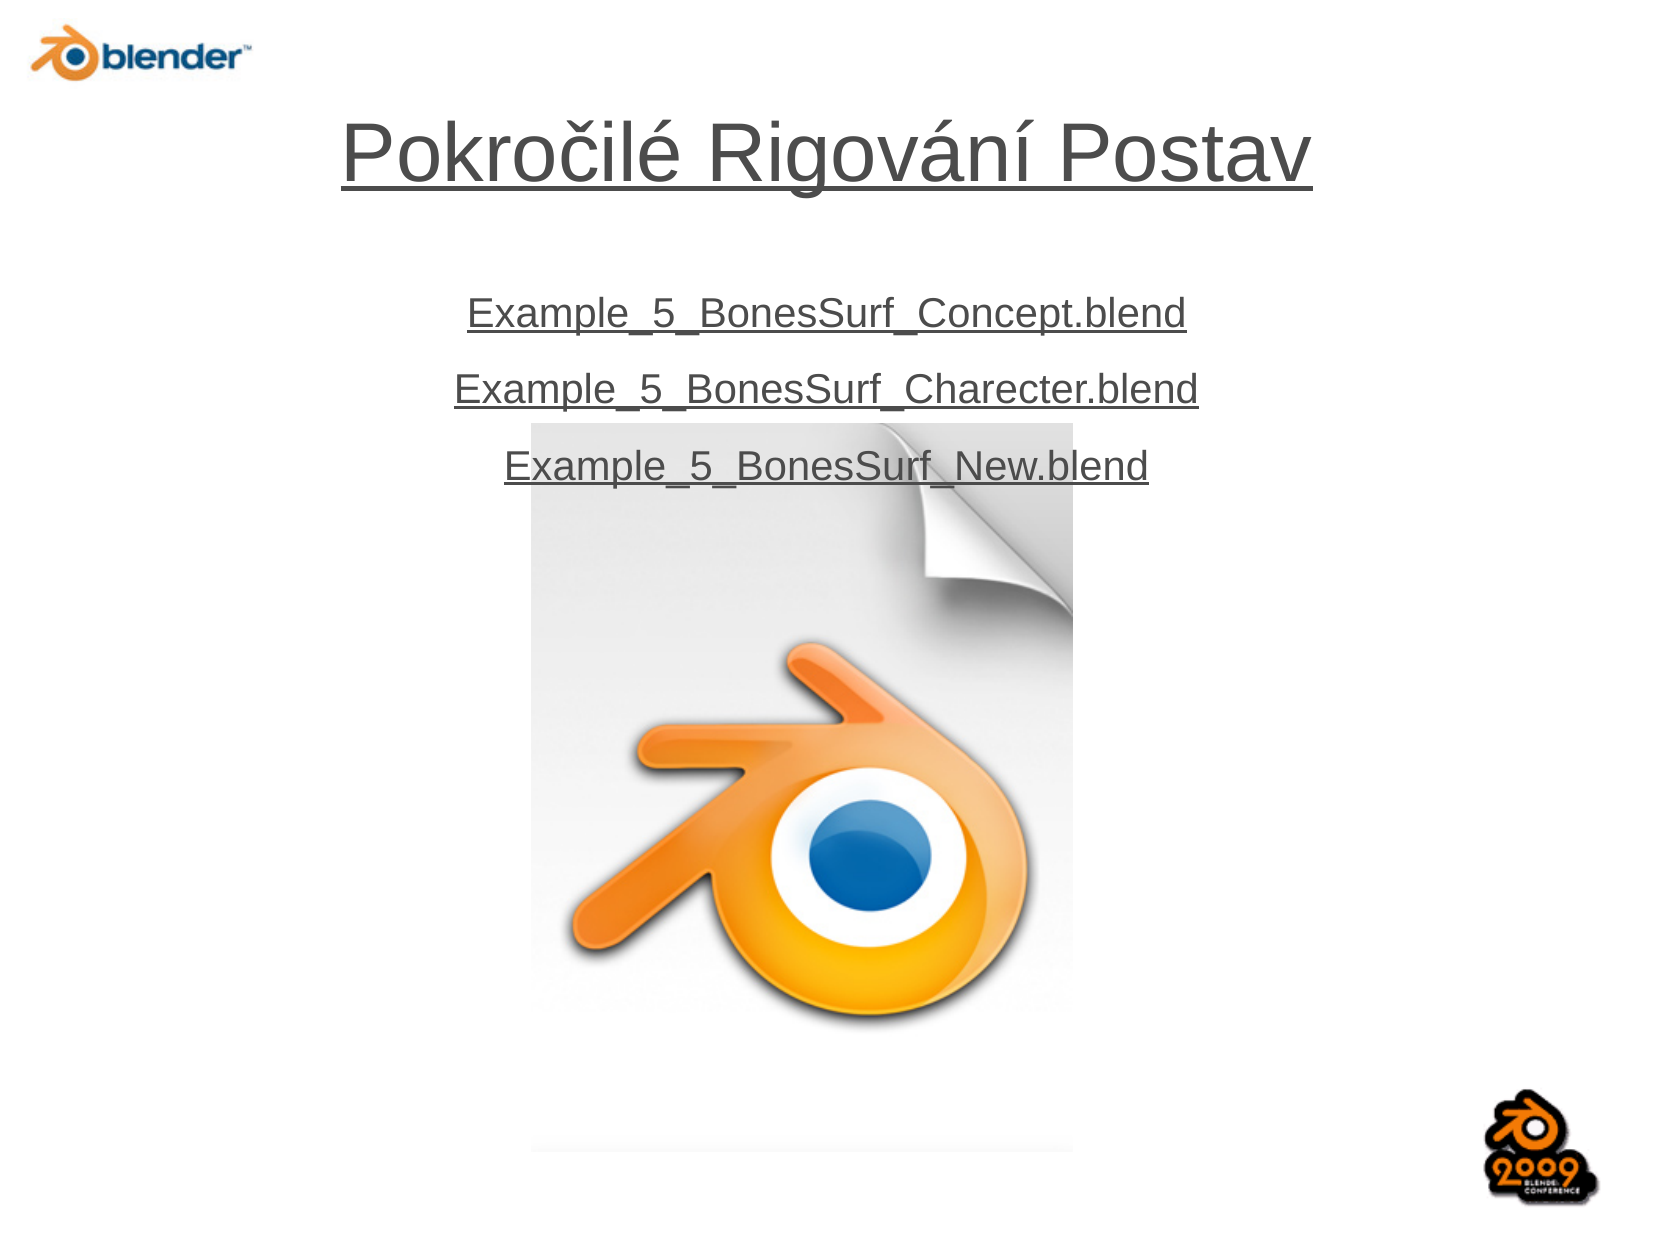

# Pokročilé Rigování Postav
Example_5_BonesSurf_Concept.blend
Example_5_BonesSurf_Charecter.blend
Example_5_BonesSurf_New.blend